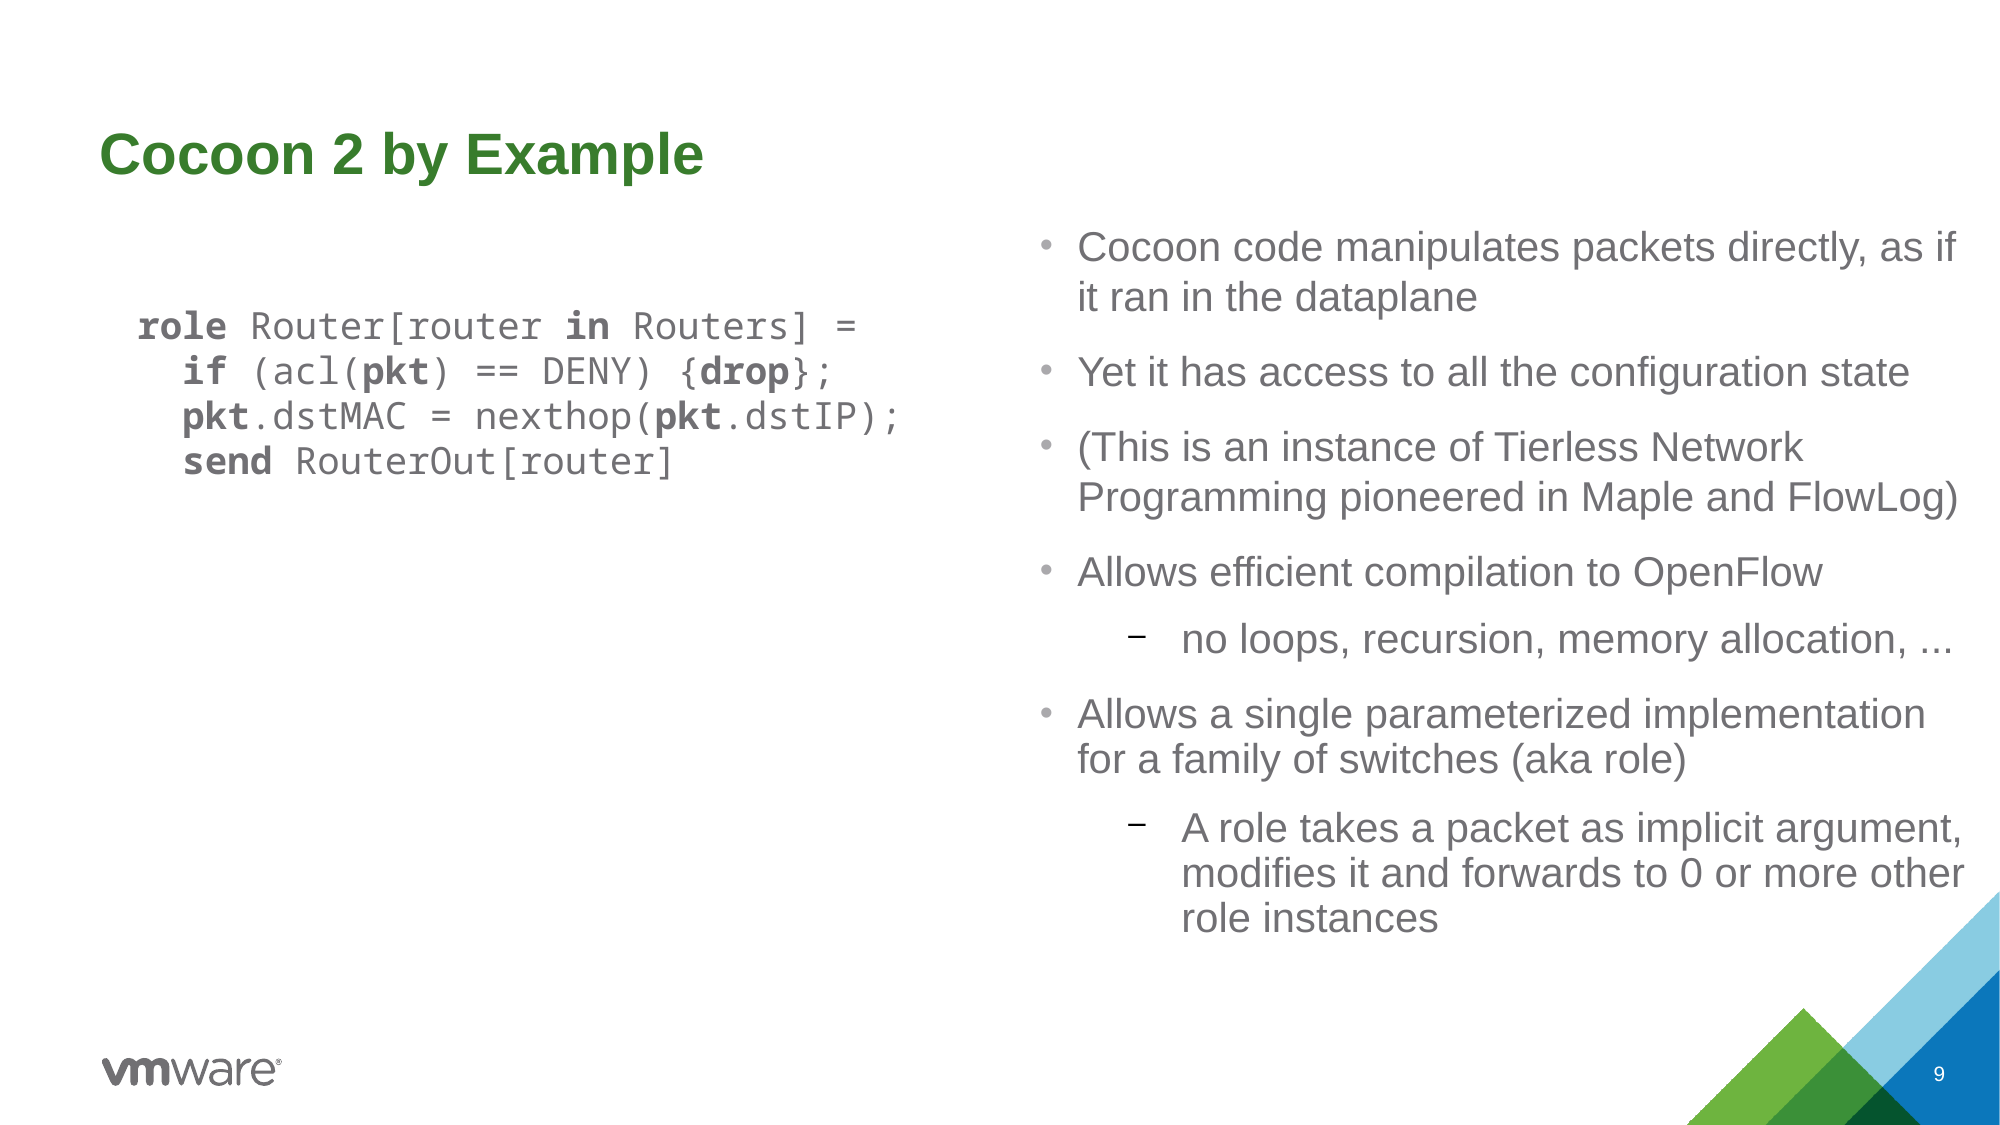

# Cocoon 2 by Example
Cocoon code manipulates packets directly, as if it ran in the dataplane
Yet it has access to all the configuration state
(This is an instance of Tierless Network Programming pioneered in Maple and FlowLog)
Allows efficient compilation to OpenFlow
no loops, recursion, memory allocation, ...
Allows a single parameterized implementation for a family of switches (aka role)
A role takes a packet as implicit argument, modifies it and forwards to 0 or more other role instances
role Router[router in Routers] =
 if (acl(pkt) == DENY) {drop};
 pkt.dstMAC = nexthop(pkt.dstIP);
 send RouterOut[router]